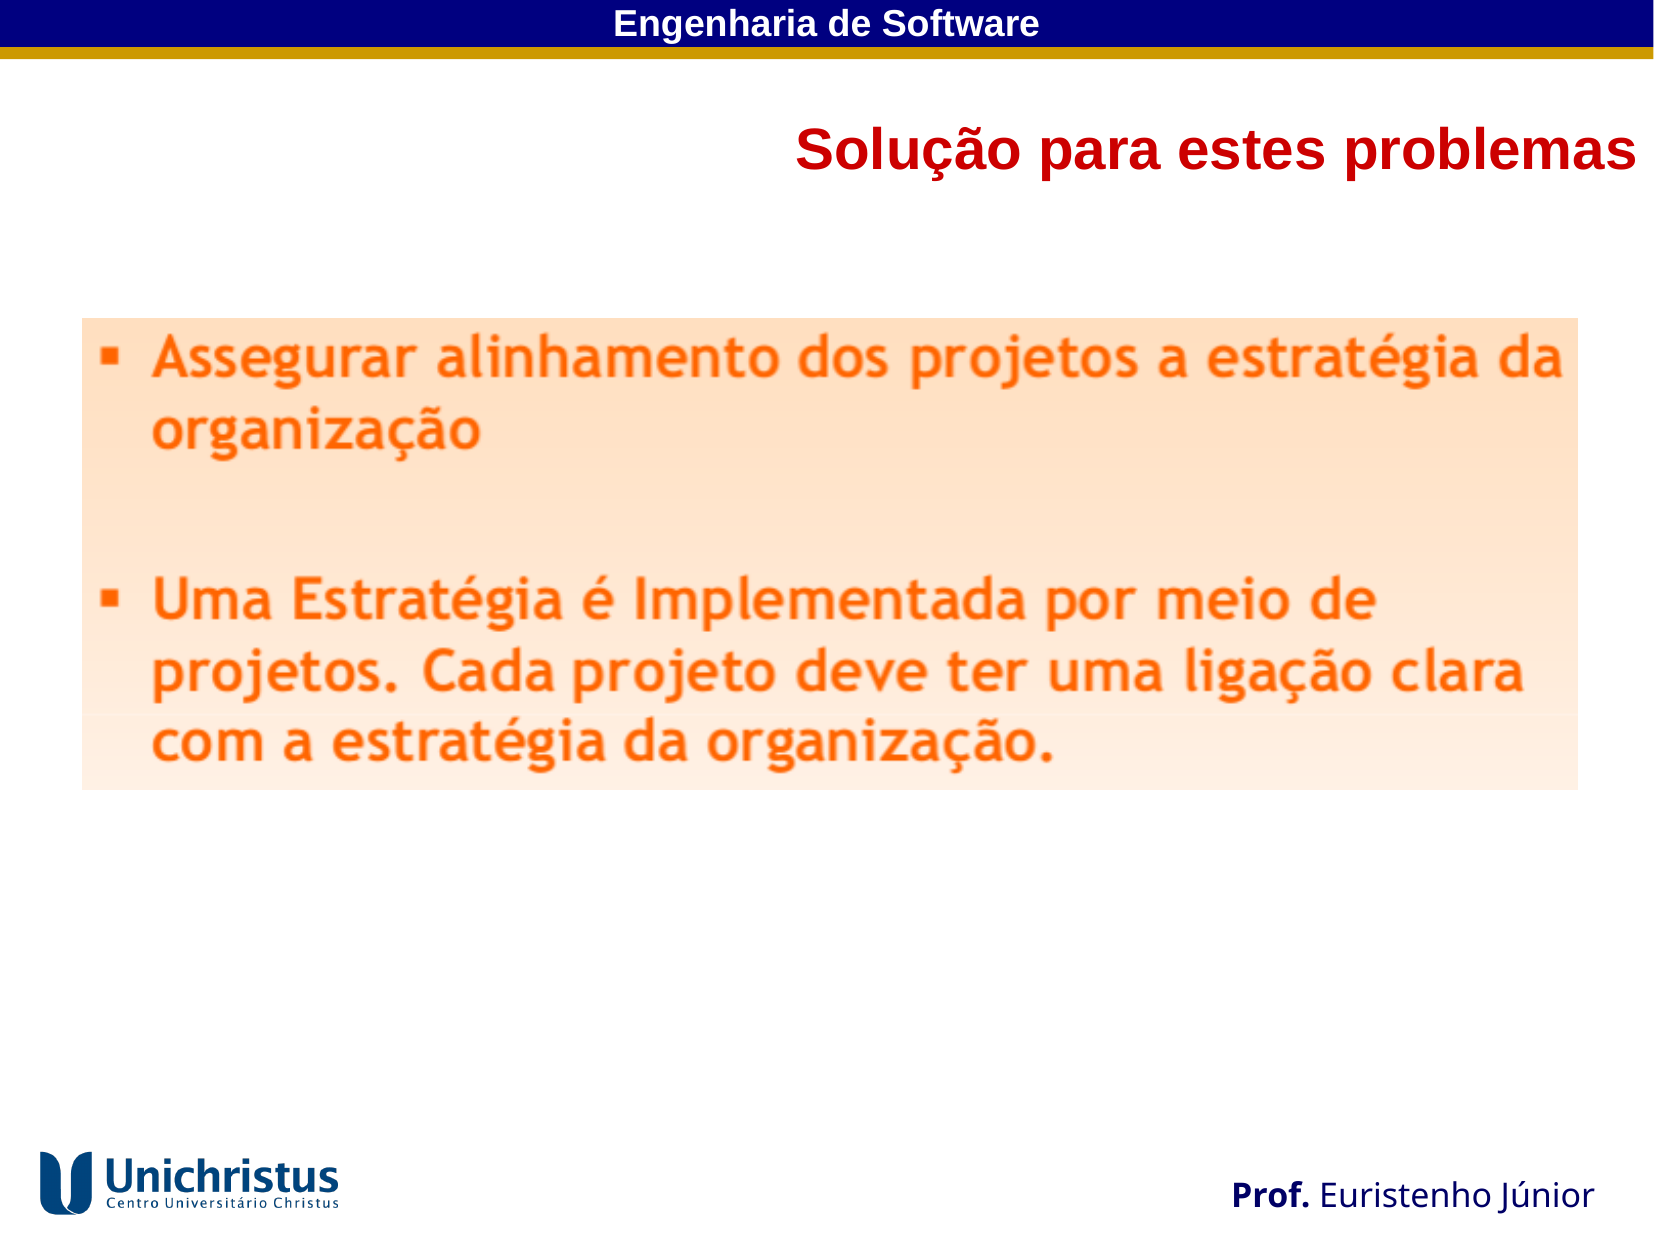

Engenharia de Software
Solução para estes problemas
Prof. Euristenho Júnior